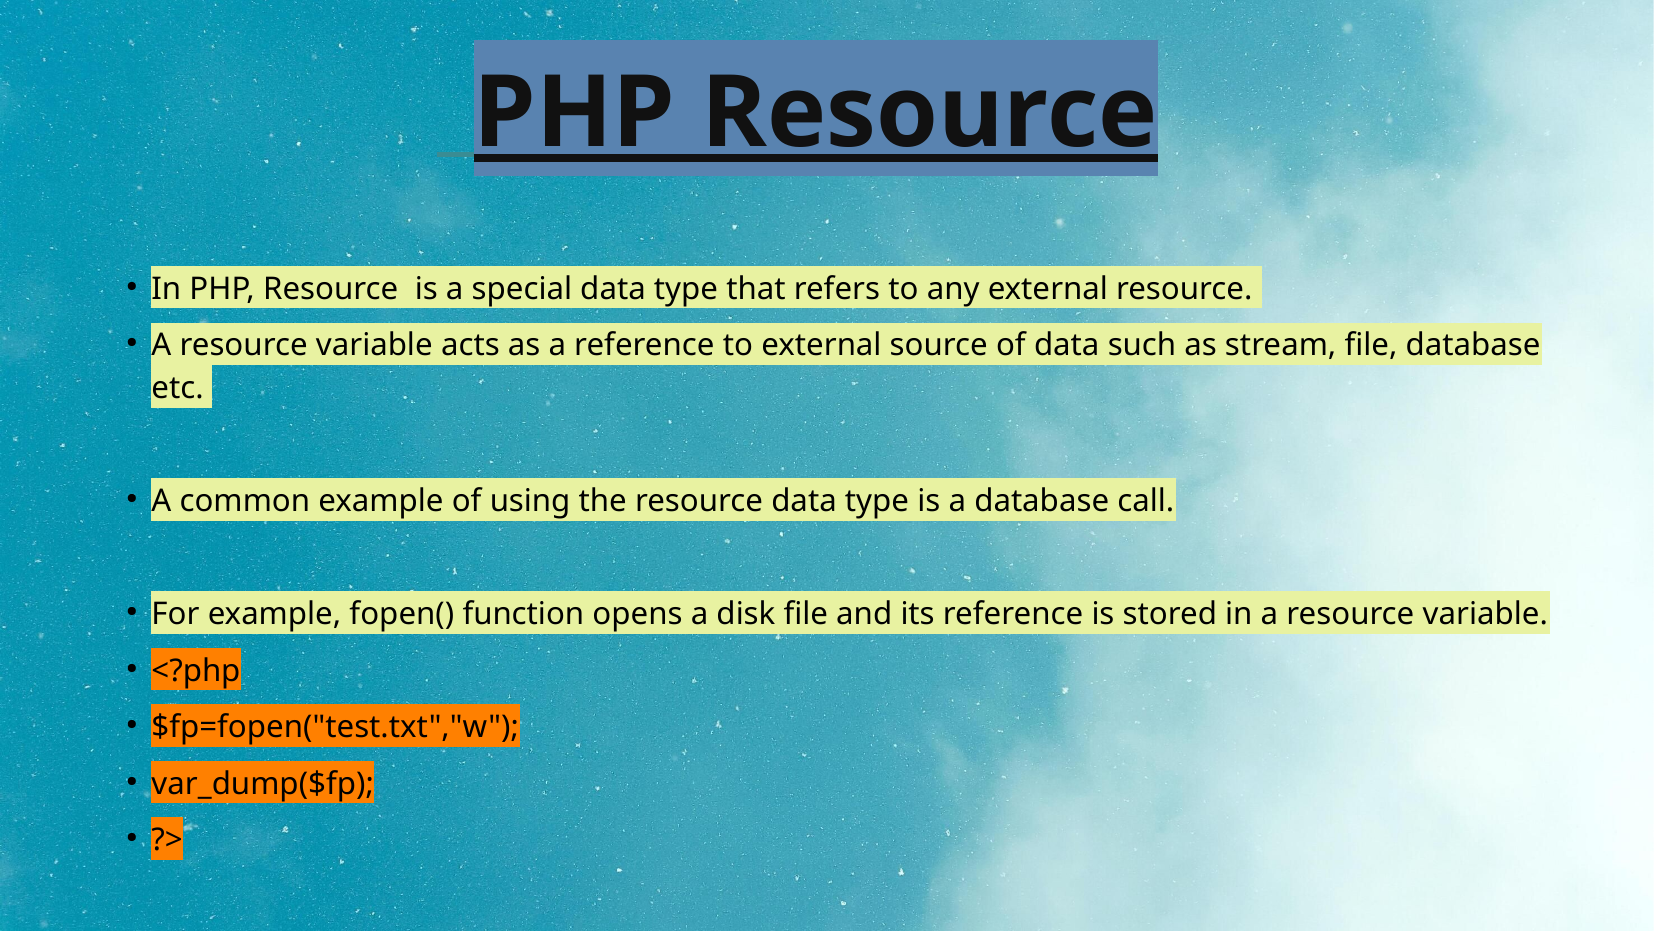

# PHP Resource
In PHP, Resource is a special data type that refers to any external resource.
A resource variable acts as a reference to external source of data such as stream, file, database etc.
A common example of using the resource data type is a database call.
For example, fopen() function opens a disk file and its reference is stored in a resource variable.
<?php
$fp=fopen("test.txt","w");
var_dump($fp);
?>